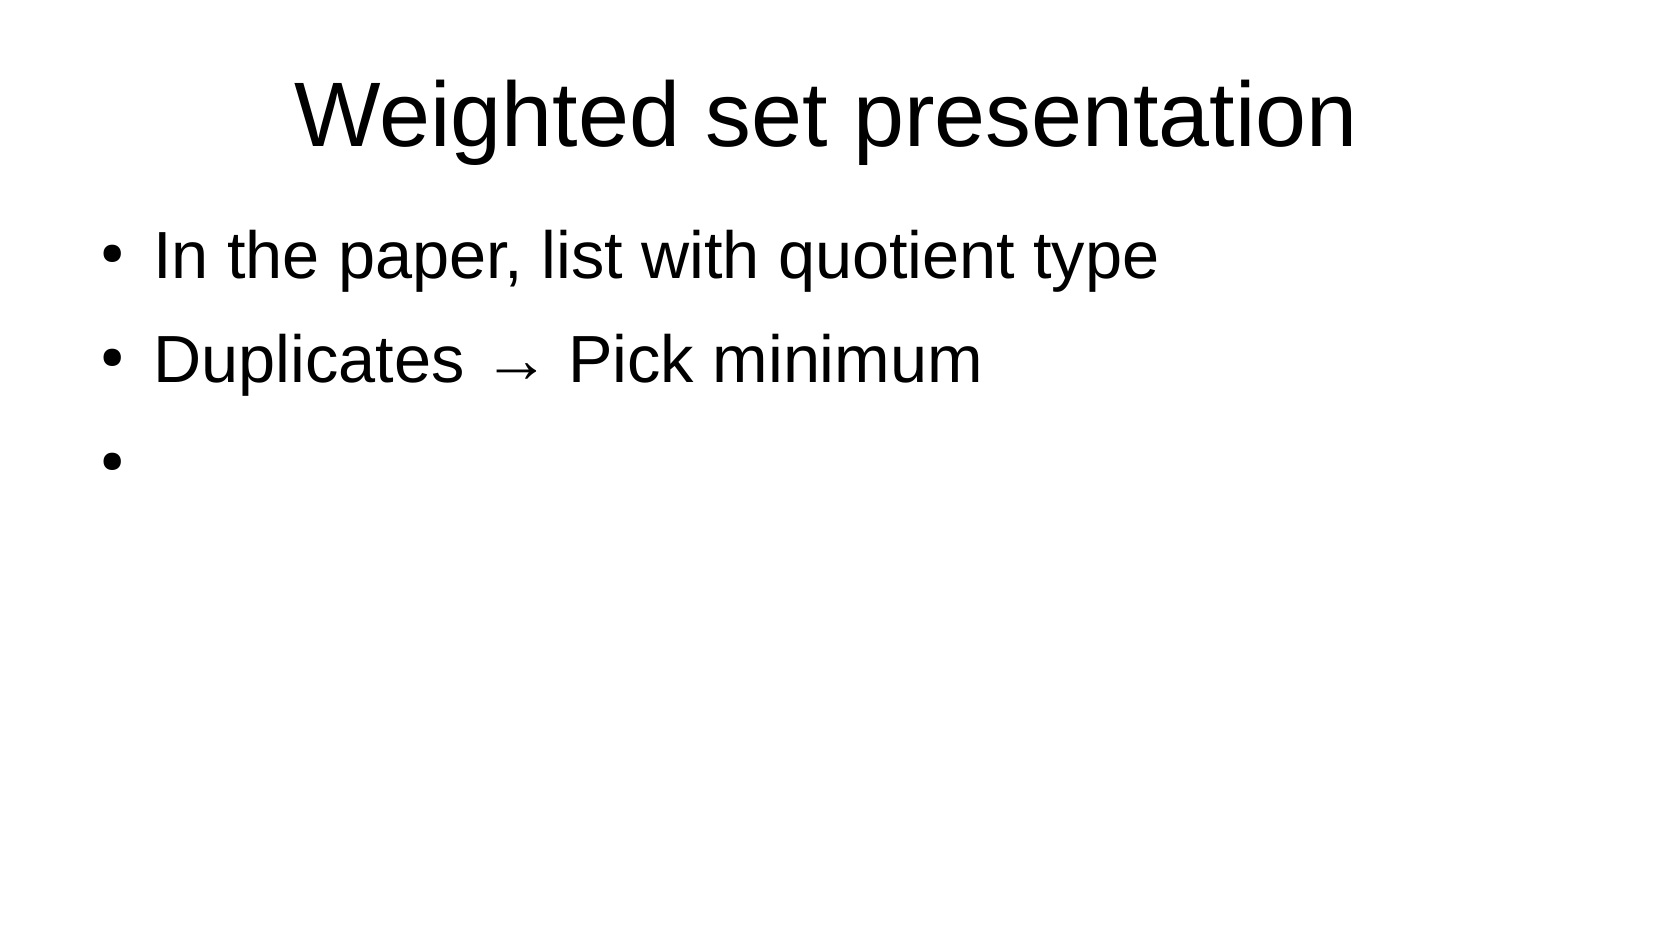

# Weighted set presentation
In the paper, list with quotient type
Duplicates → Pick minimum